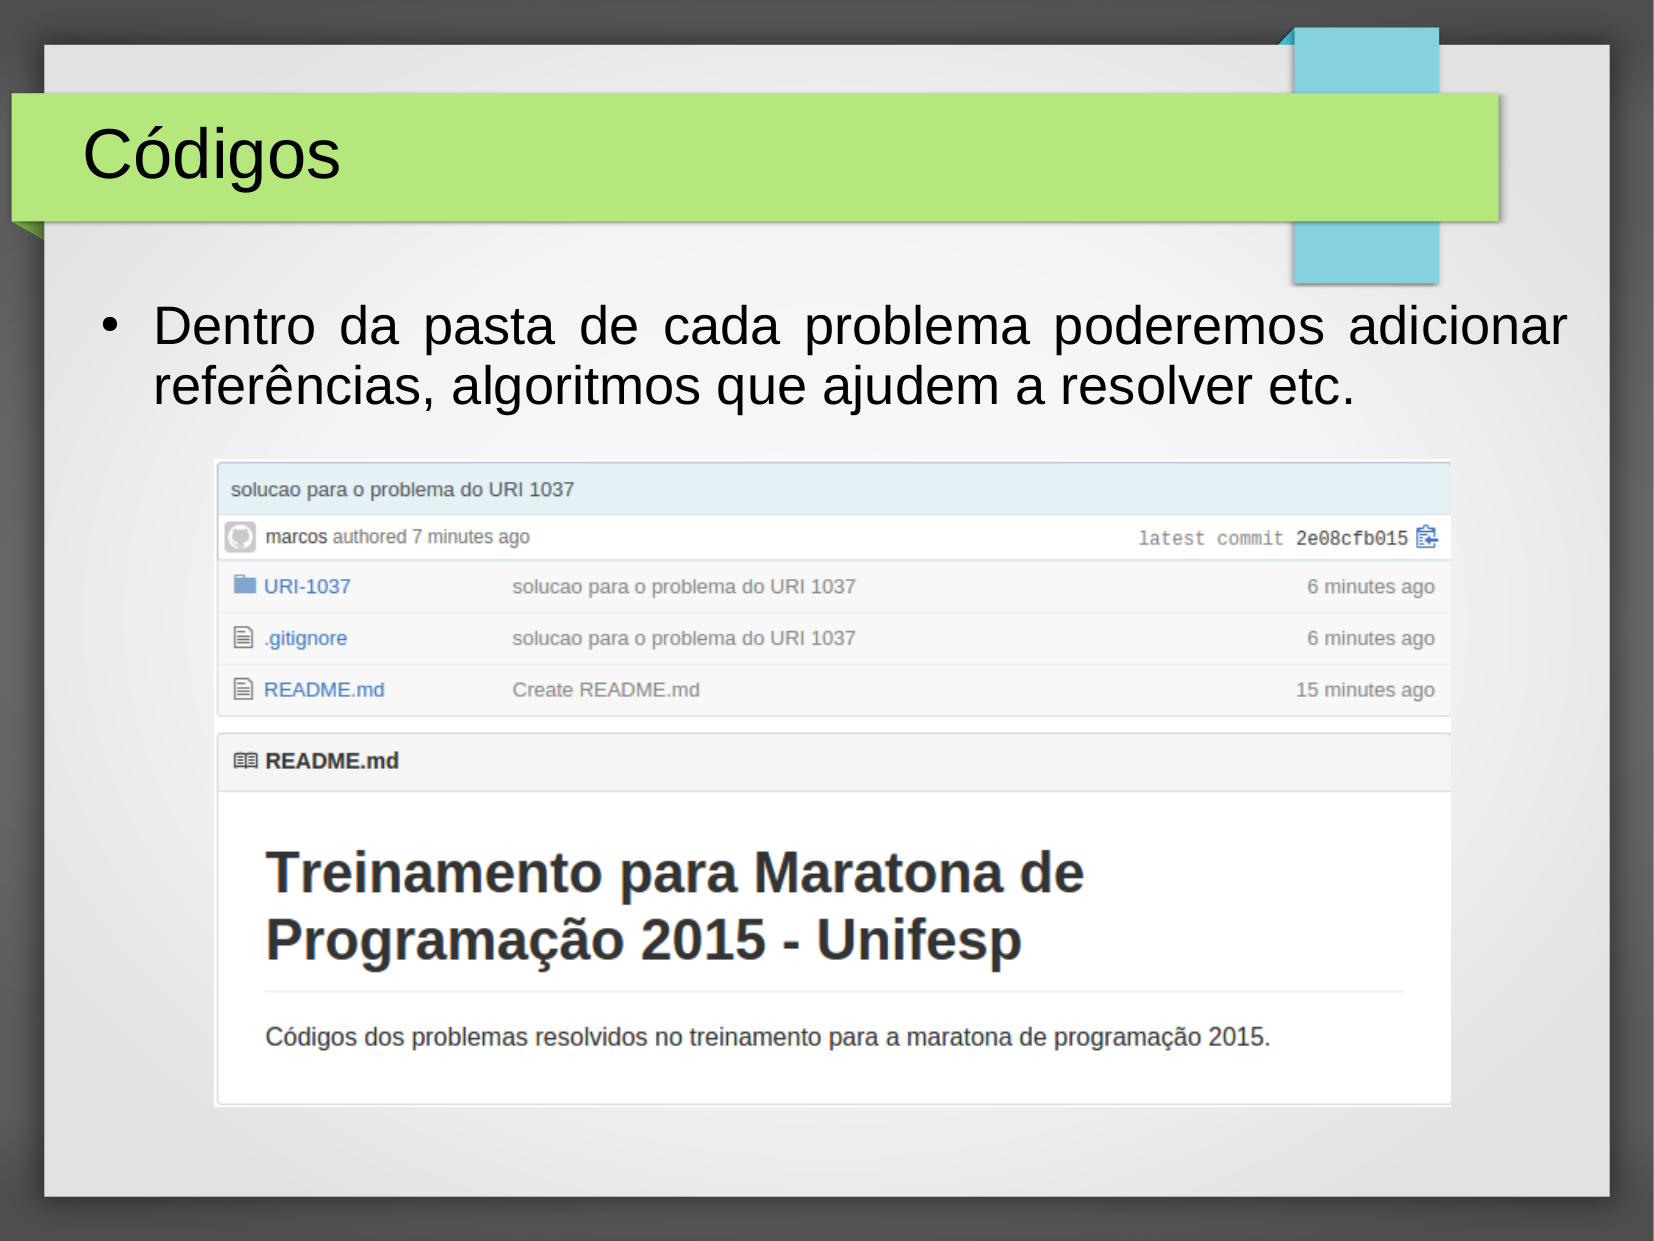

# Códigos
Dentro da pasta de cada problema poderemos adicionar referências, algoritmos que ajudem a resolver etc.